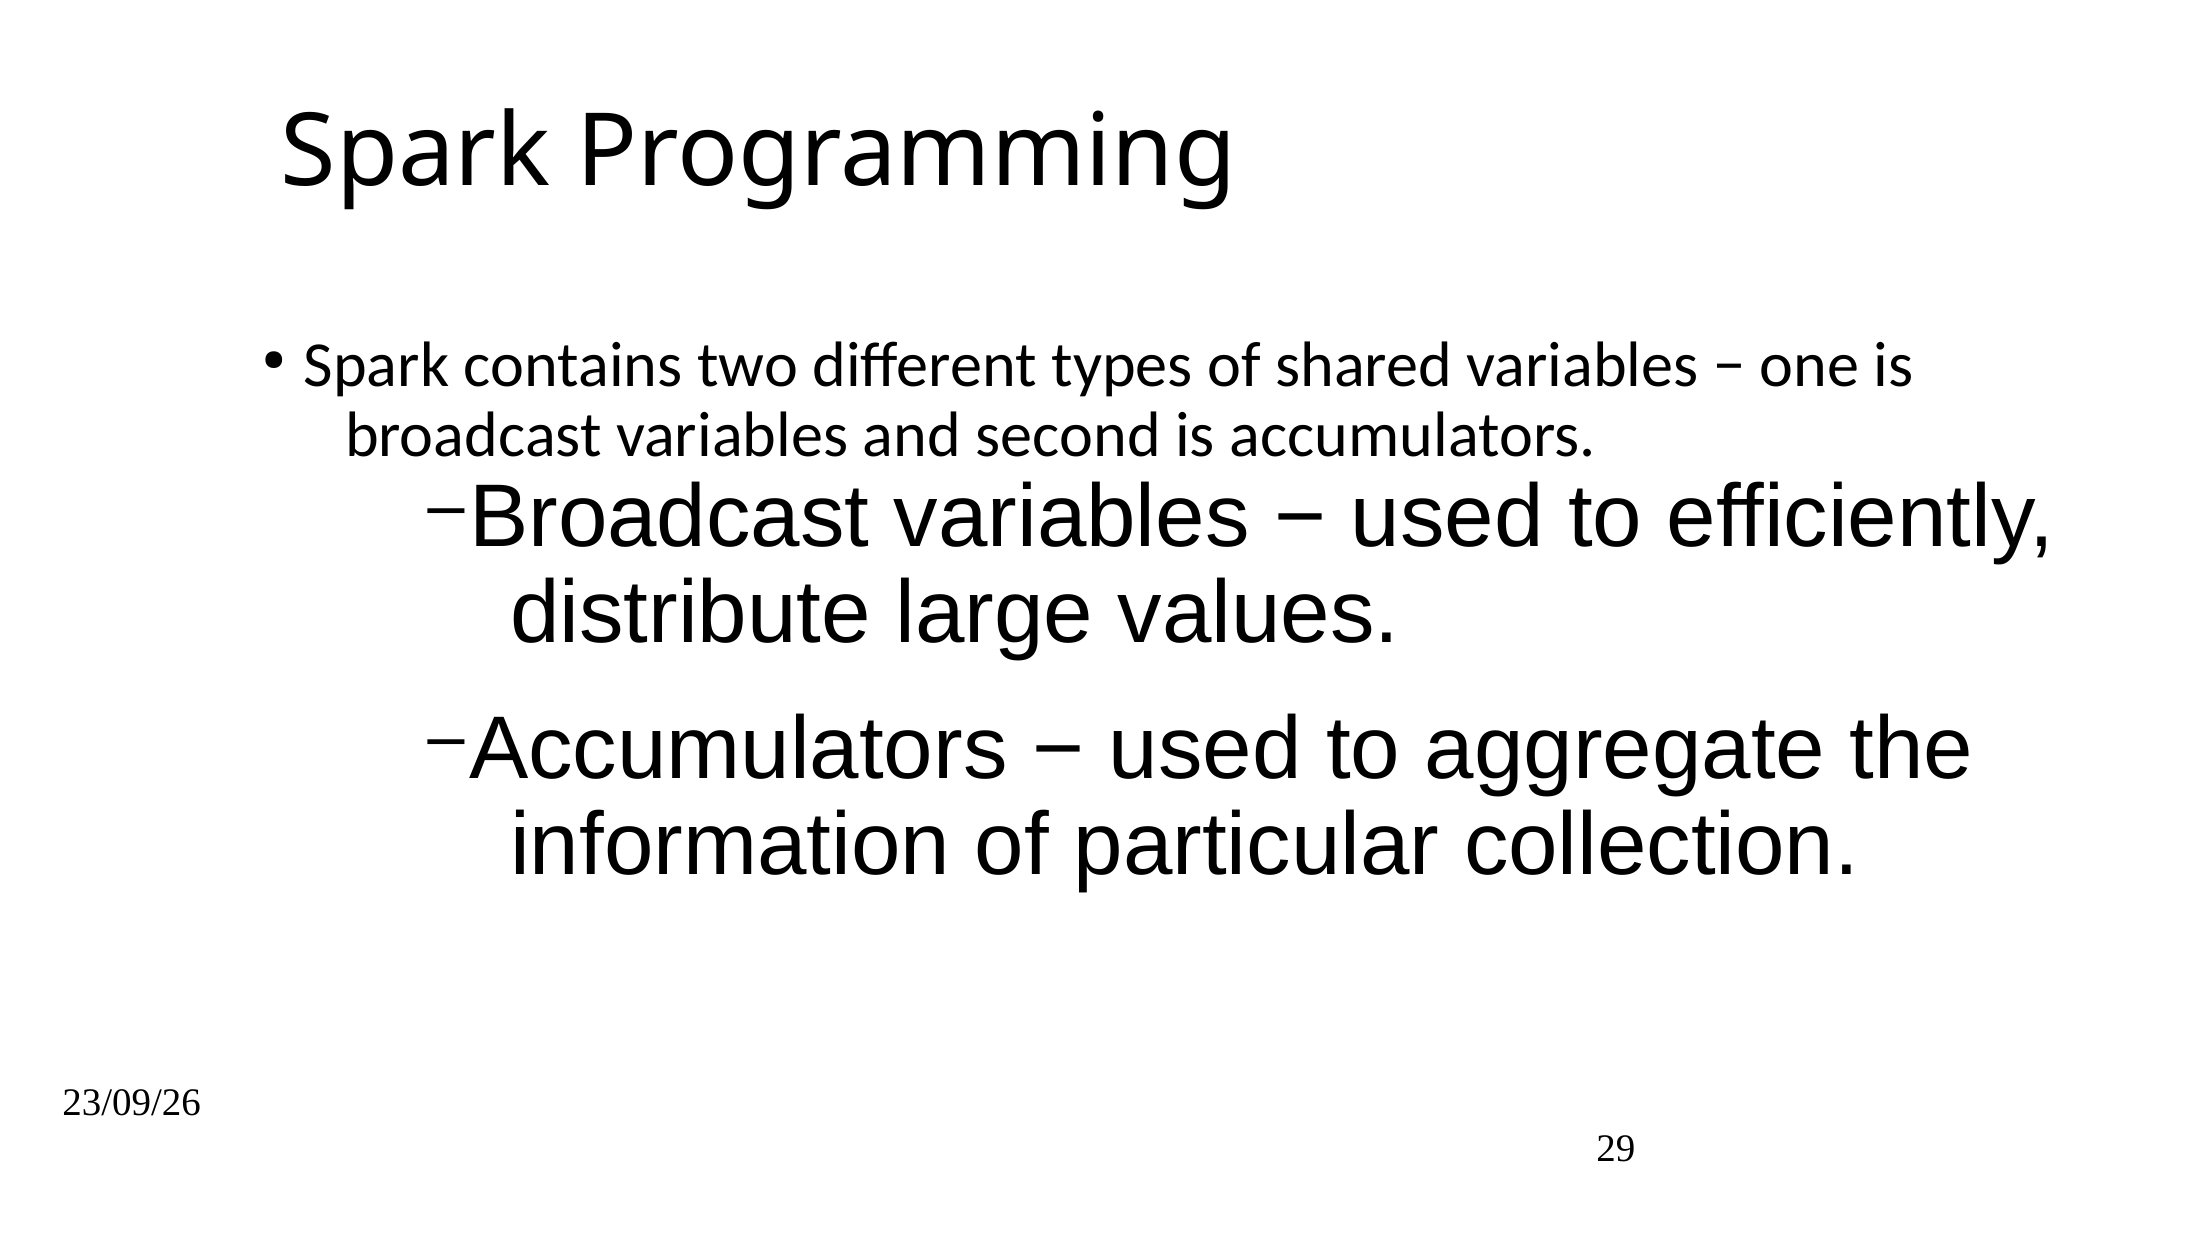

# Spark Programming
Spark contains two different types of shared variables − one is broadcast variables and second is accumulators.
Broadcast variables − used to efficiently, distribute large values.
Accumulators − used to aggregate the information of particular collection.